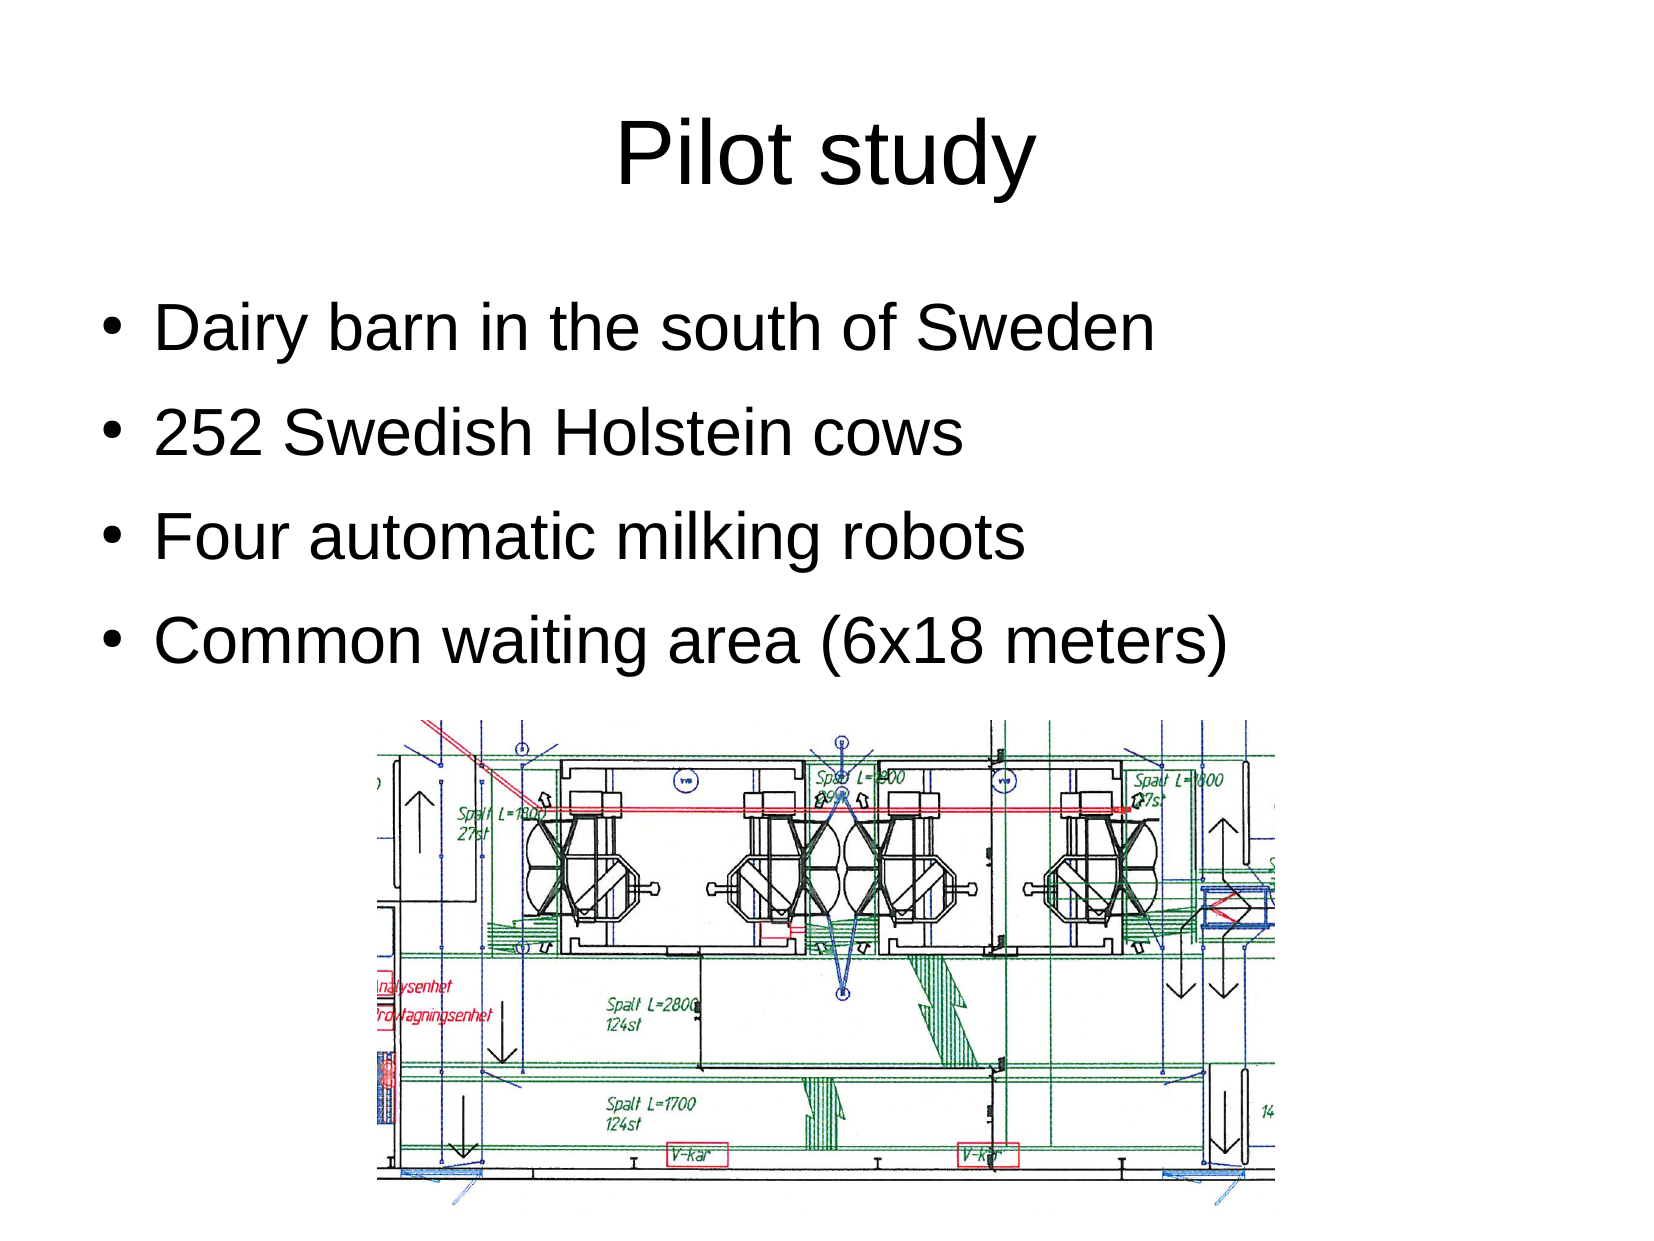

# Pilot study
Dairy barn in the south of Sweden
252 Swedish Holstein cows
Four automatic milking robots
Common waiting area (6x18 meters)